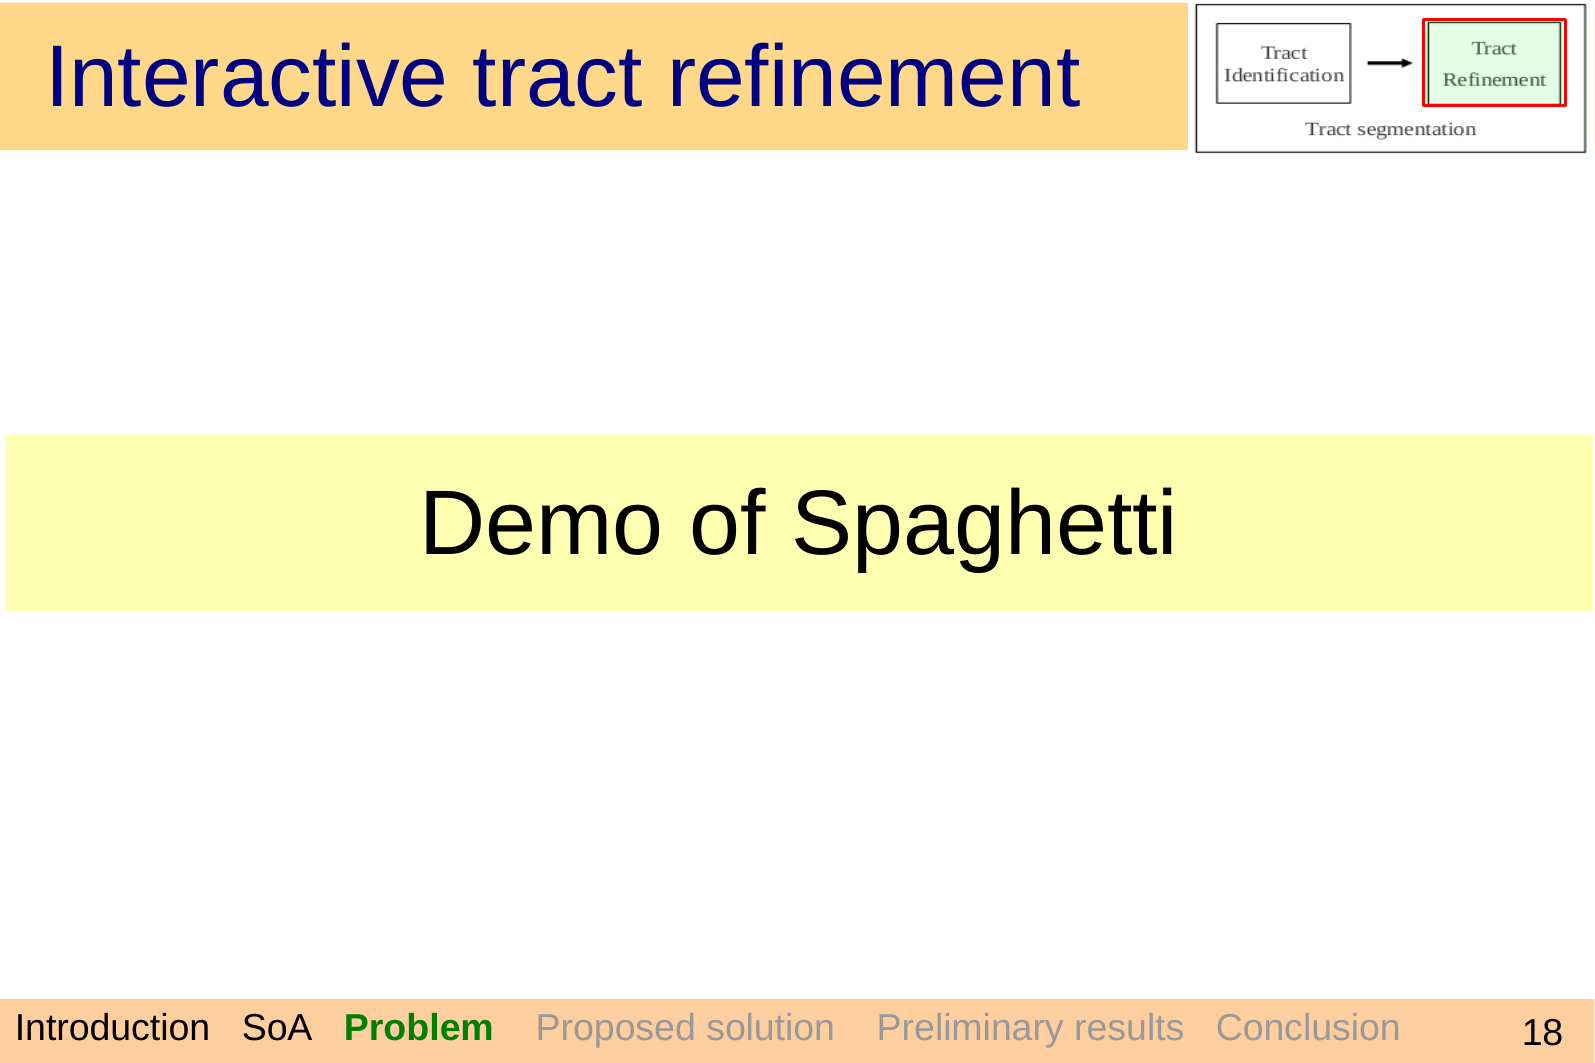

# Interactive tract refinement
Demo of Spaghetti
Introduction SoA Problem Proposed solution Preliminary results Conclusion